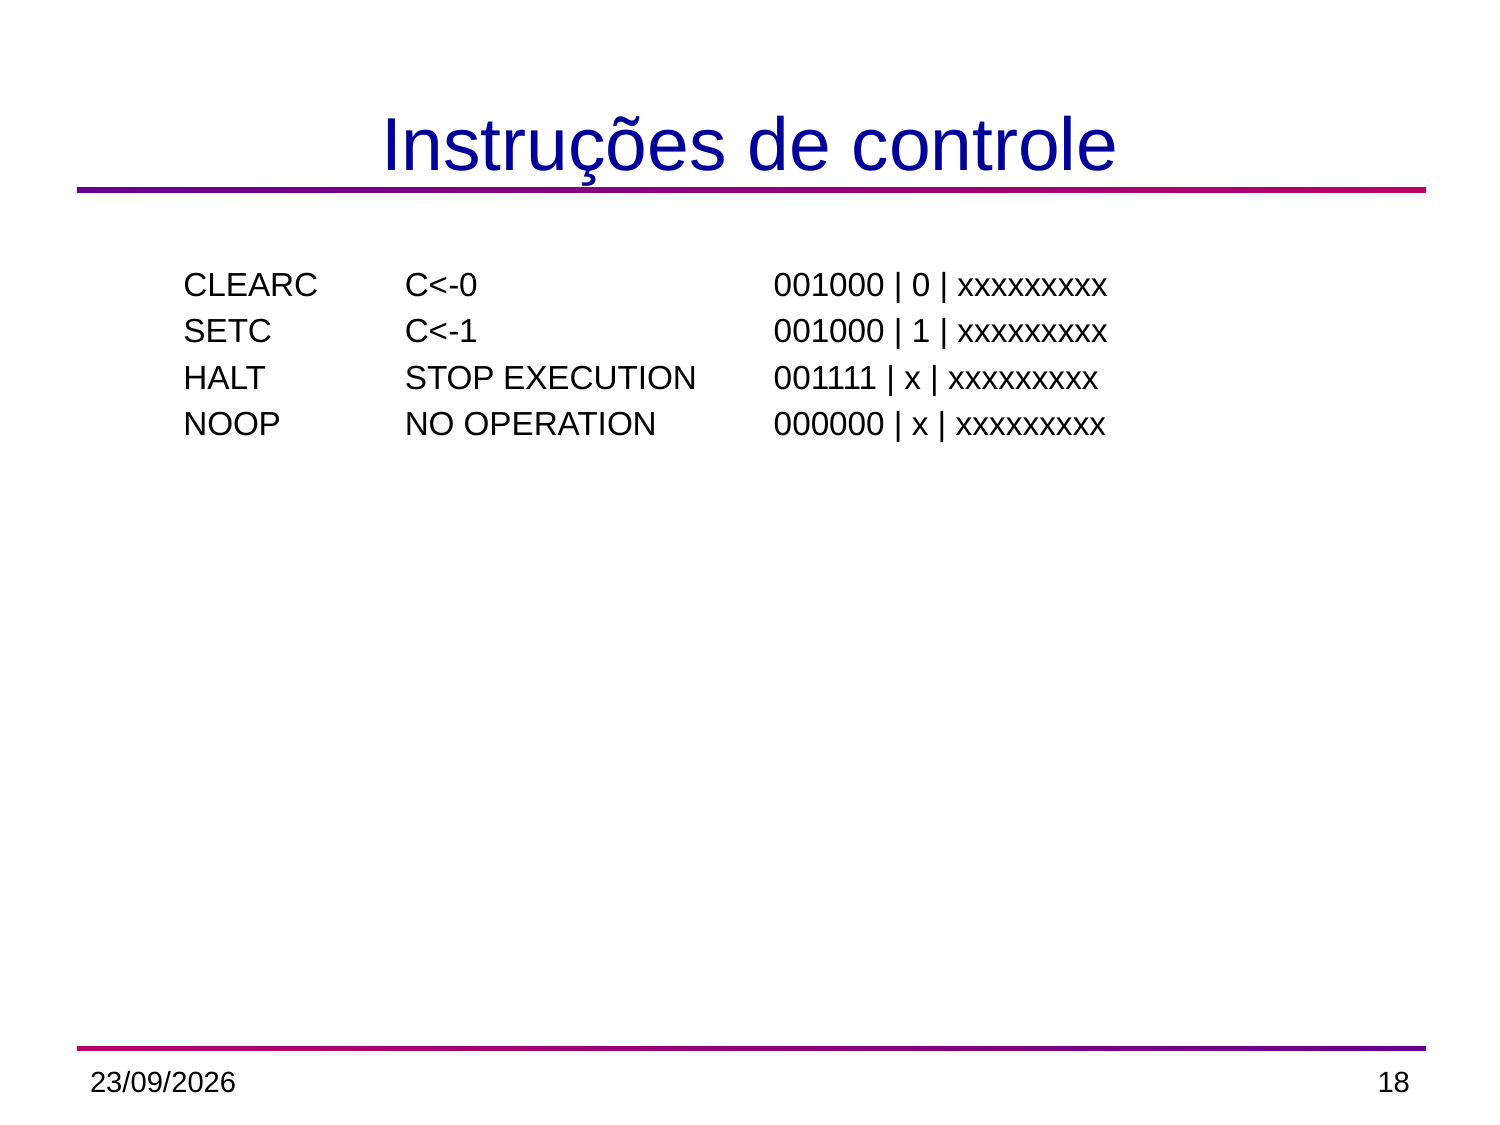

# Instruções de controle
	CLEARC		C<-0 				001000 | 0 | xxxxxxxxx
	SETC		C<-1 				001000 | 1 | xxxxxxxxx
	HALT		STOP EXECUTION		001111 | x | xxxxxxxxx
	NOOP		NO OPERATION		000000 | x | xxxxxxxxx